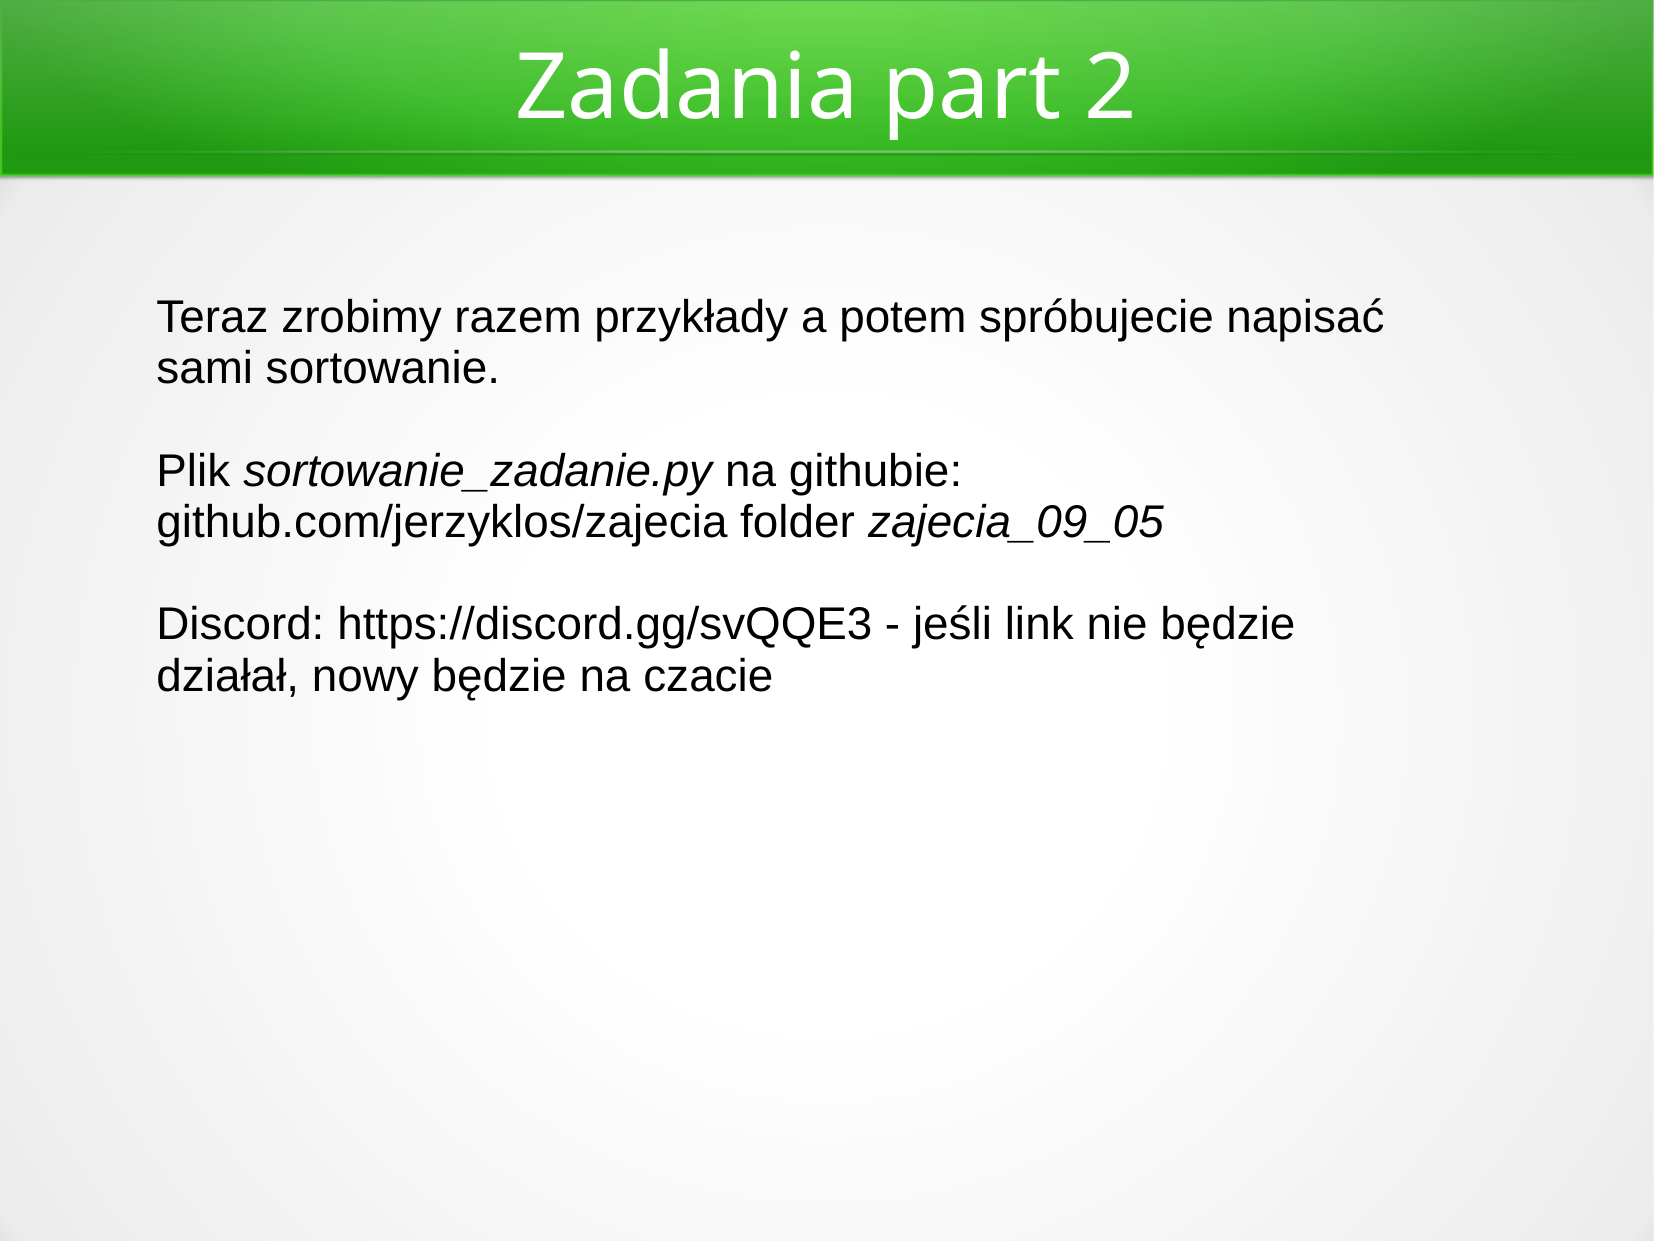

# Zadania part 2
Teraz zrobimy razem przykłady a potem spróbujecie napisać sami sortowanie.
Plik sortowanie_zadanie.py na githubie: github.com/jerzyklos/zajecia folder zajecia_09_05
Discord: https://discord.gg/svQQE3 - jeśli link nie będzie działał, nowy będzie na czacie